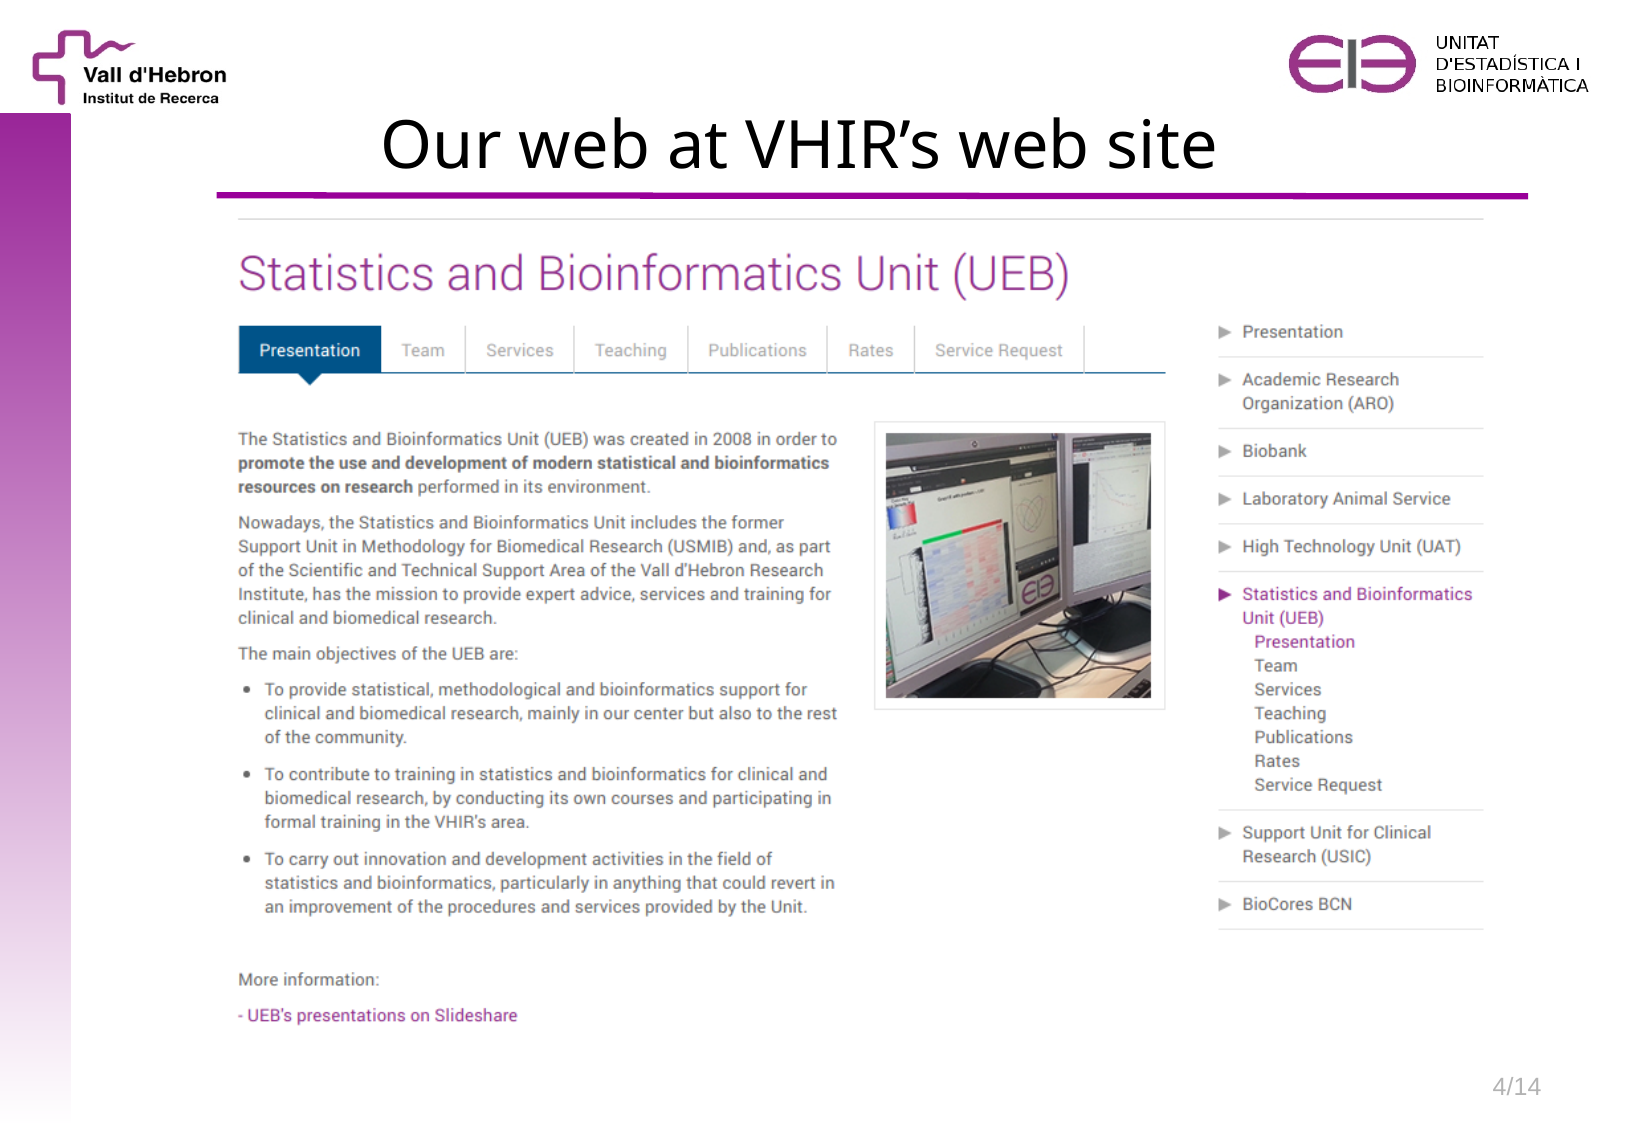

# Our web at VHIR’s web site